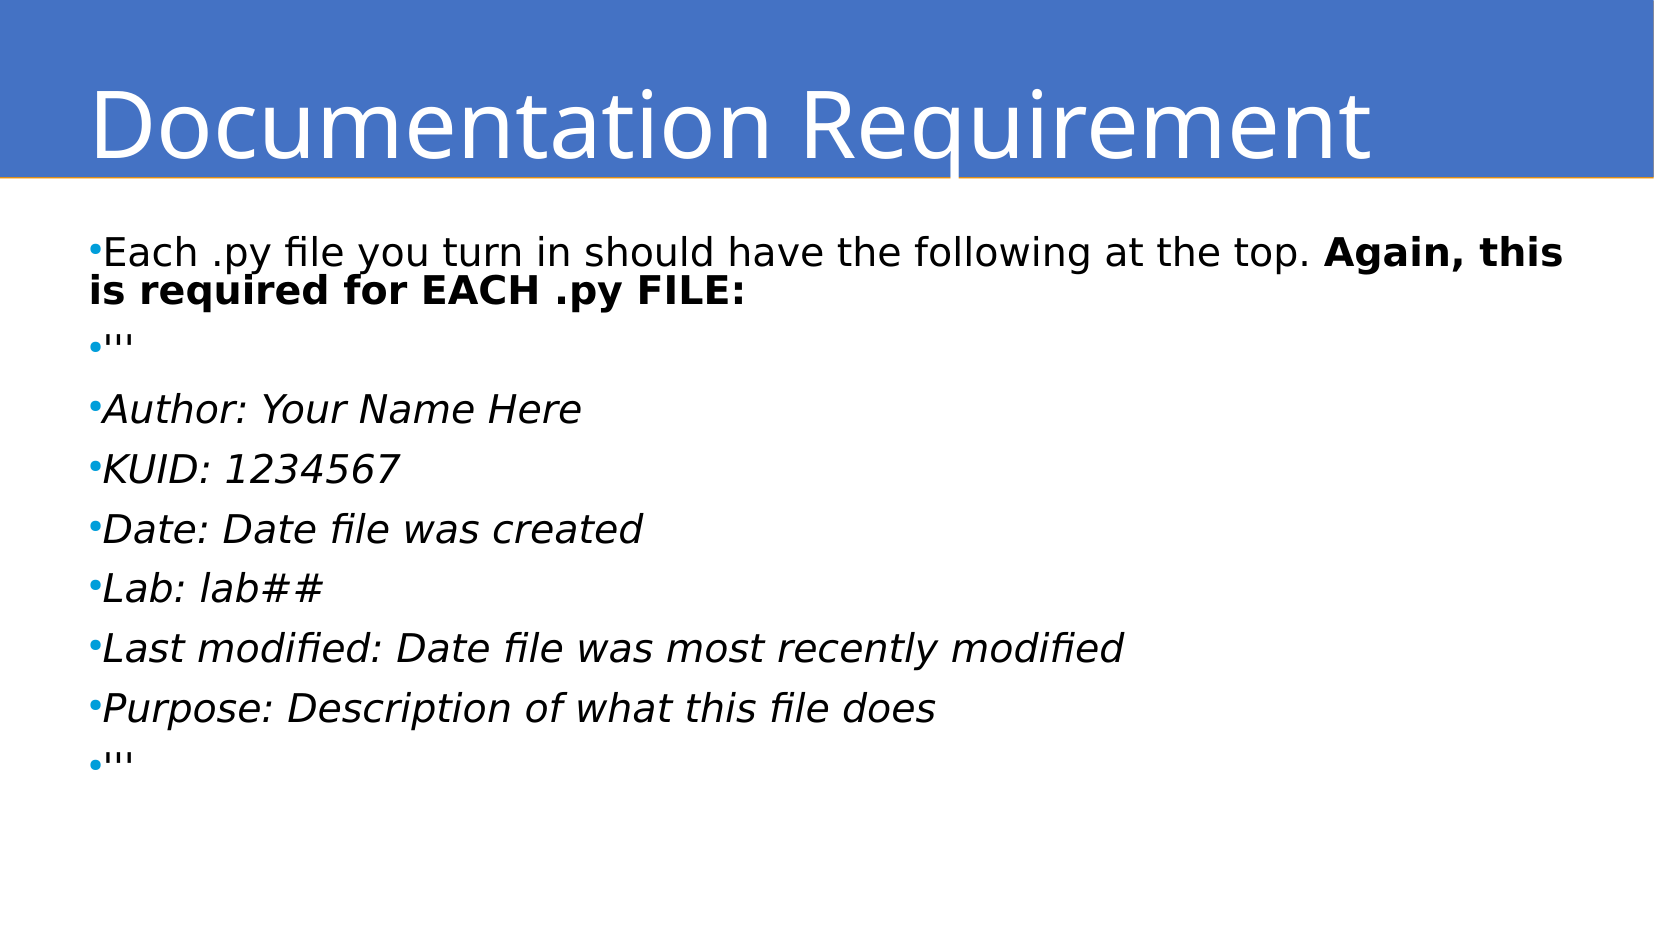

# Documentation Requirement
Each .py file you turn in should have the following at the top. Again, this is required for EACH .py FILE:
'''
Author: Your Name Here
KUID: 1234567
Date: Date file was created
Lab: lab##
Last modified: Date file was most recently modified
Purpose: Description of what this file does
'''